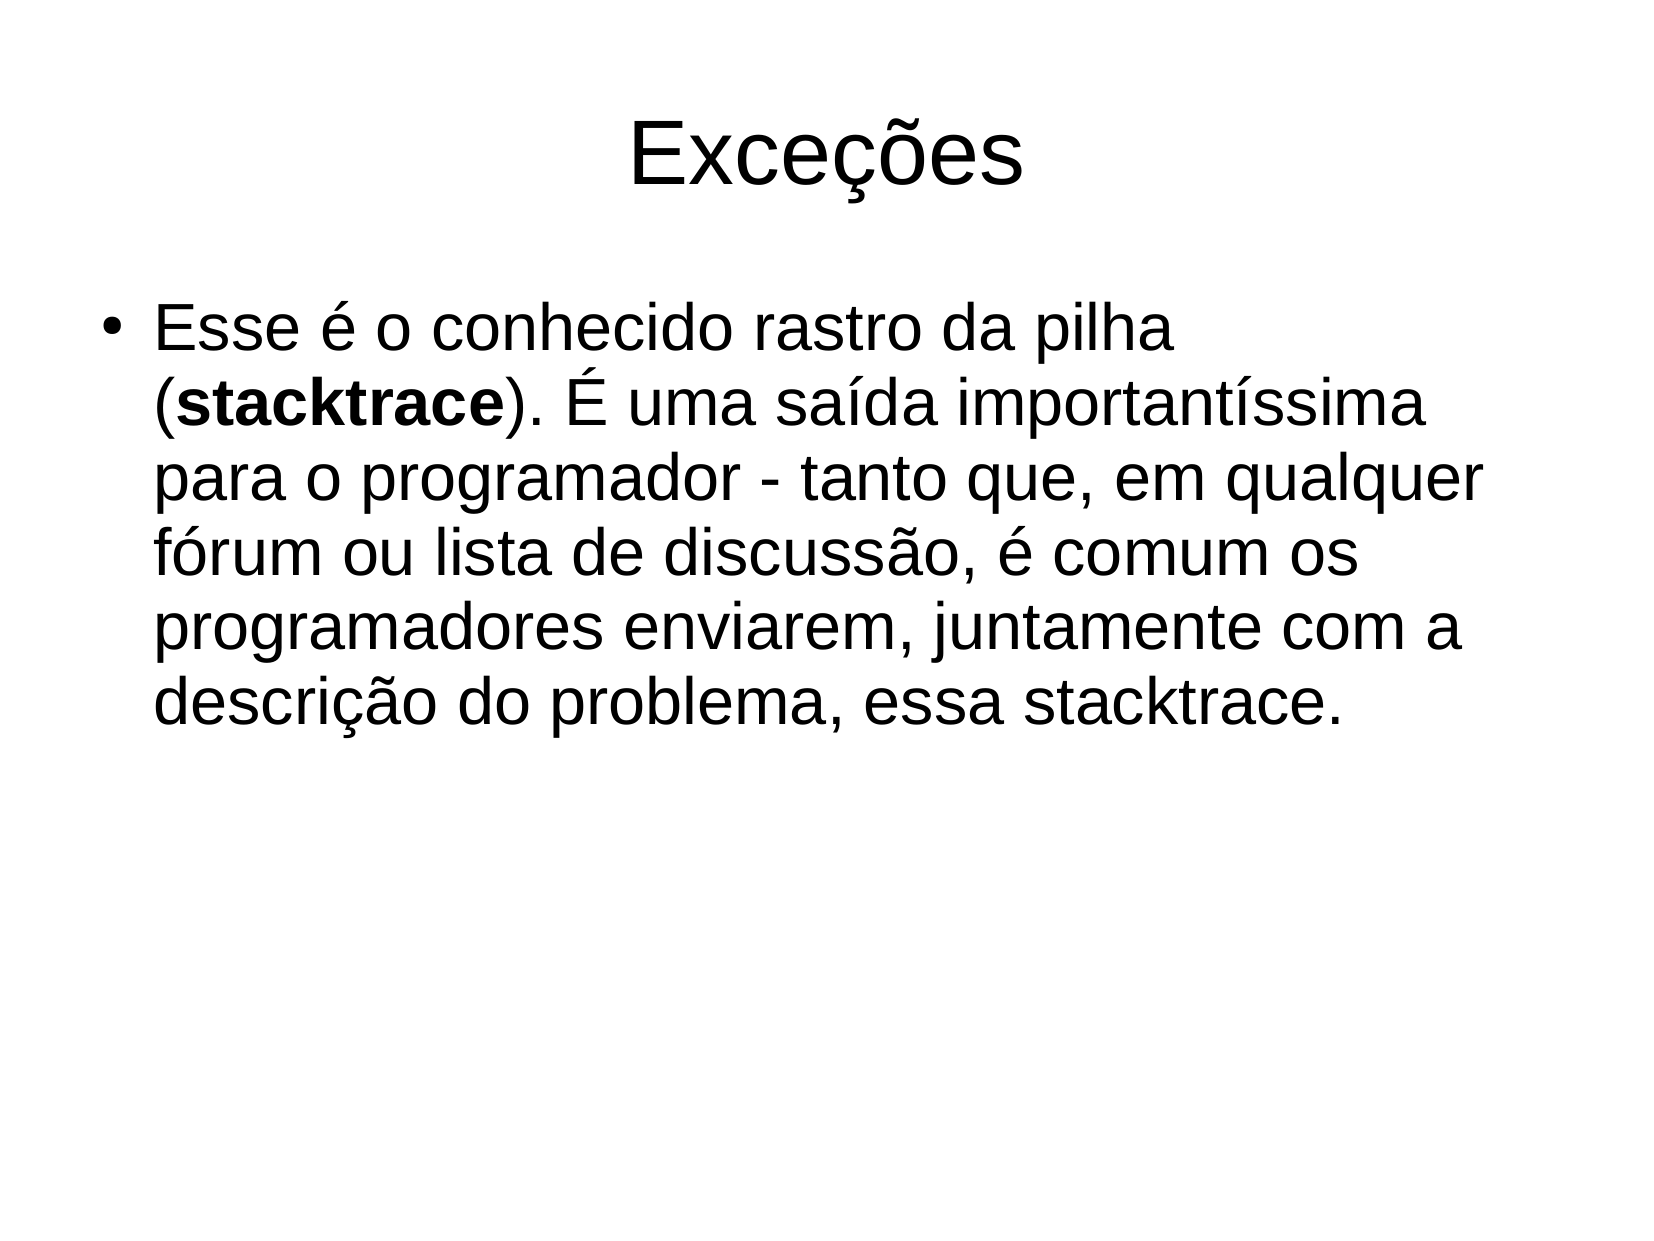

# Exceções
Esse é o conhecido rastro da pilha (stacktrace). É uma saída importantíssima para o programador - tanto que, em qualquer fórum ou lista de discussão, é comum os programadores enviarem, juntamente com a descrição do problema, essa stacktrace.